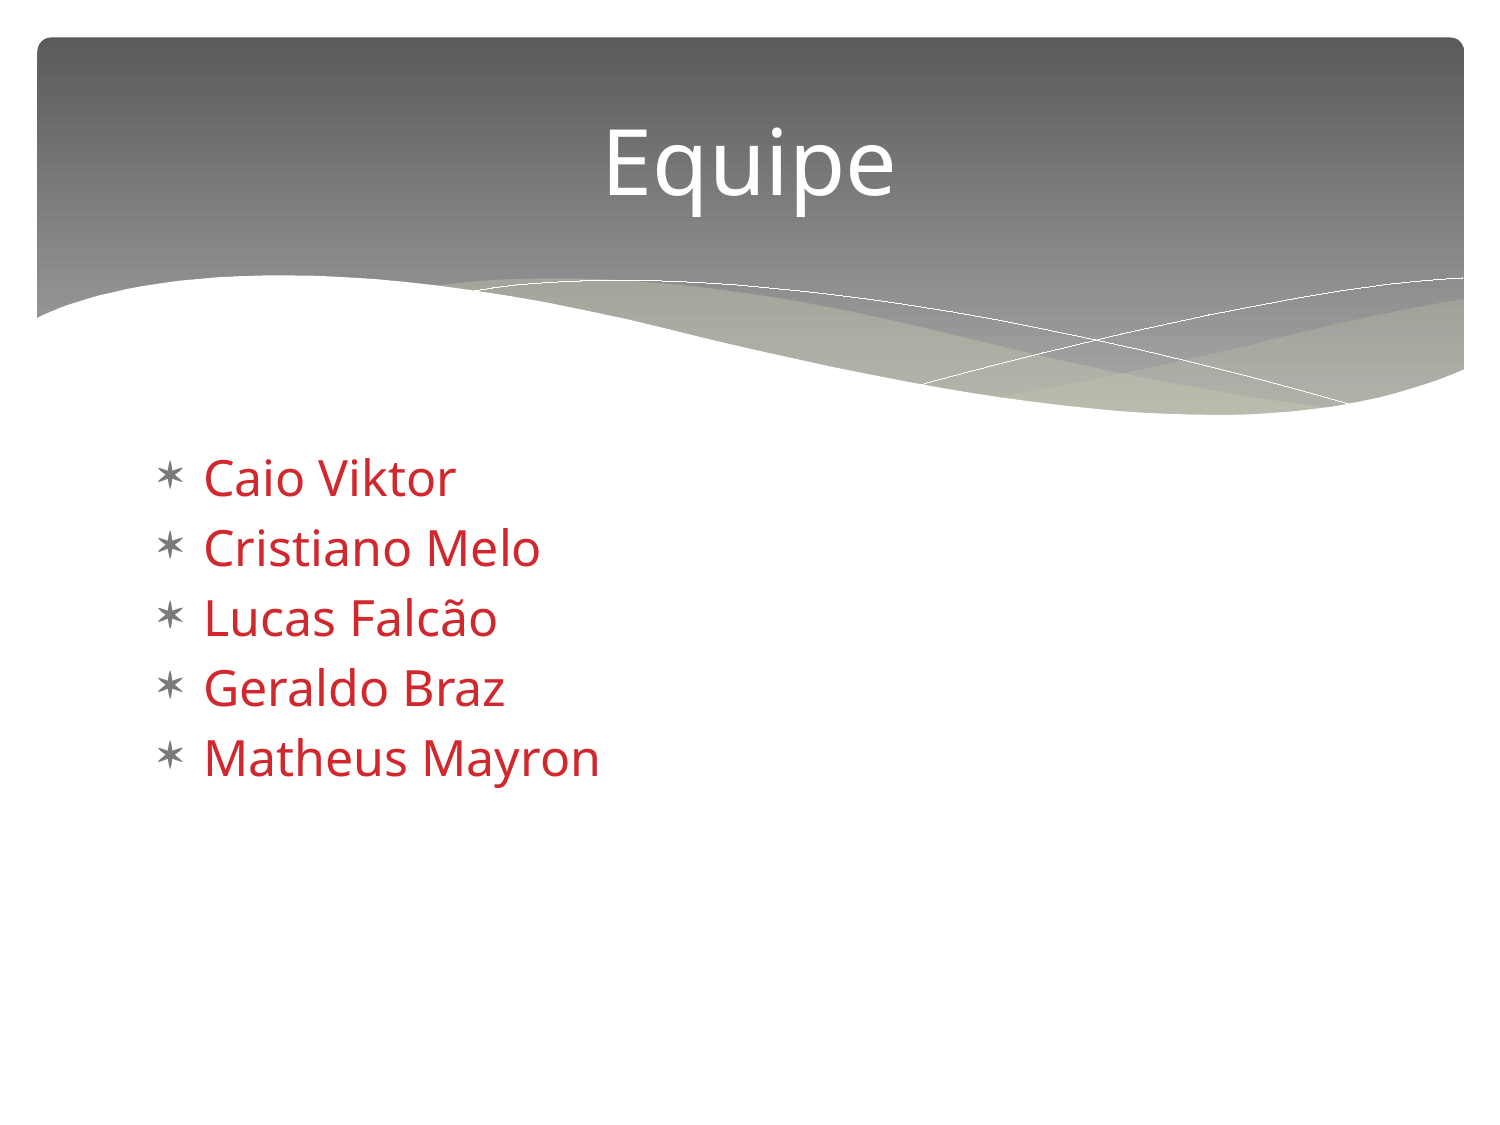

Equipe
# Caio Viktor
Cristiano Melo
Lucas Falcão
Geraldo Braz
Matheus Mayron